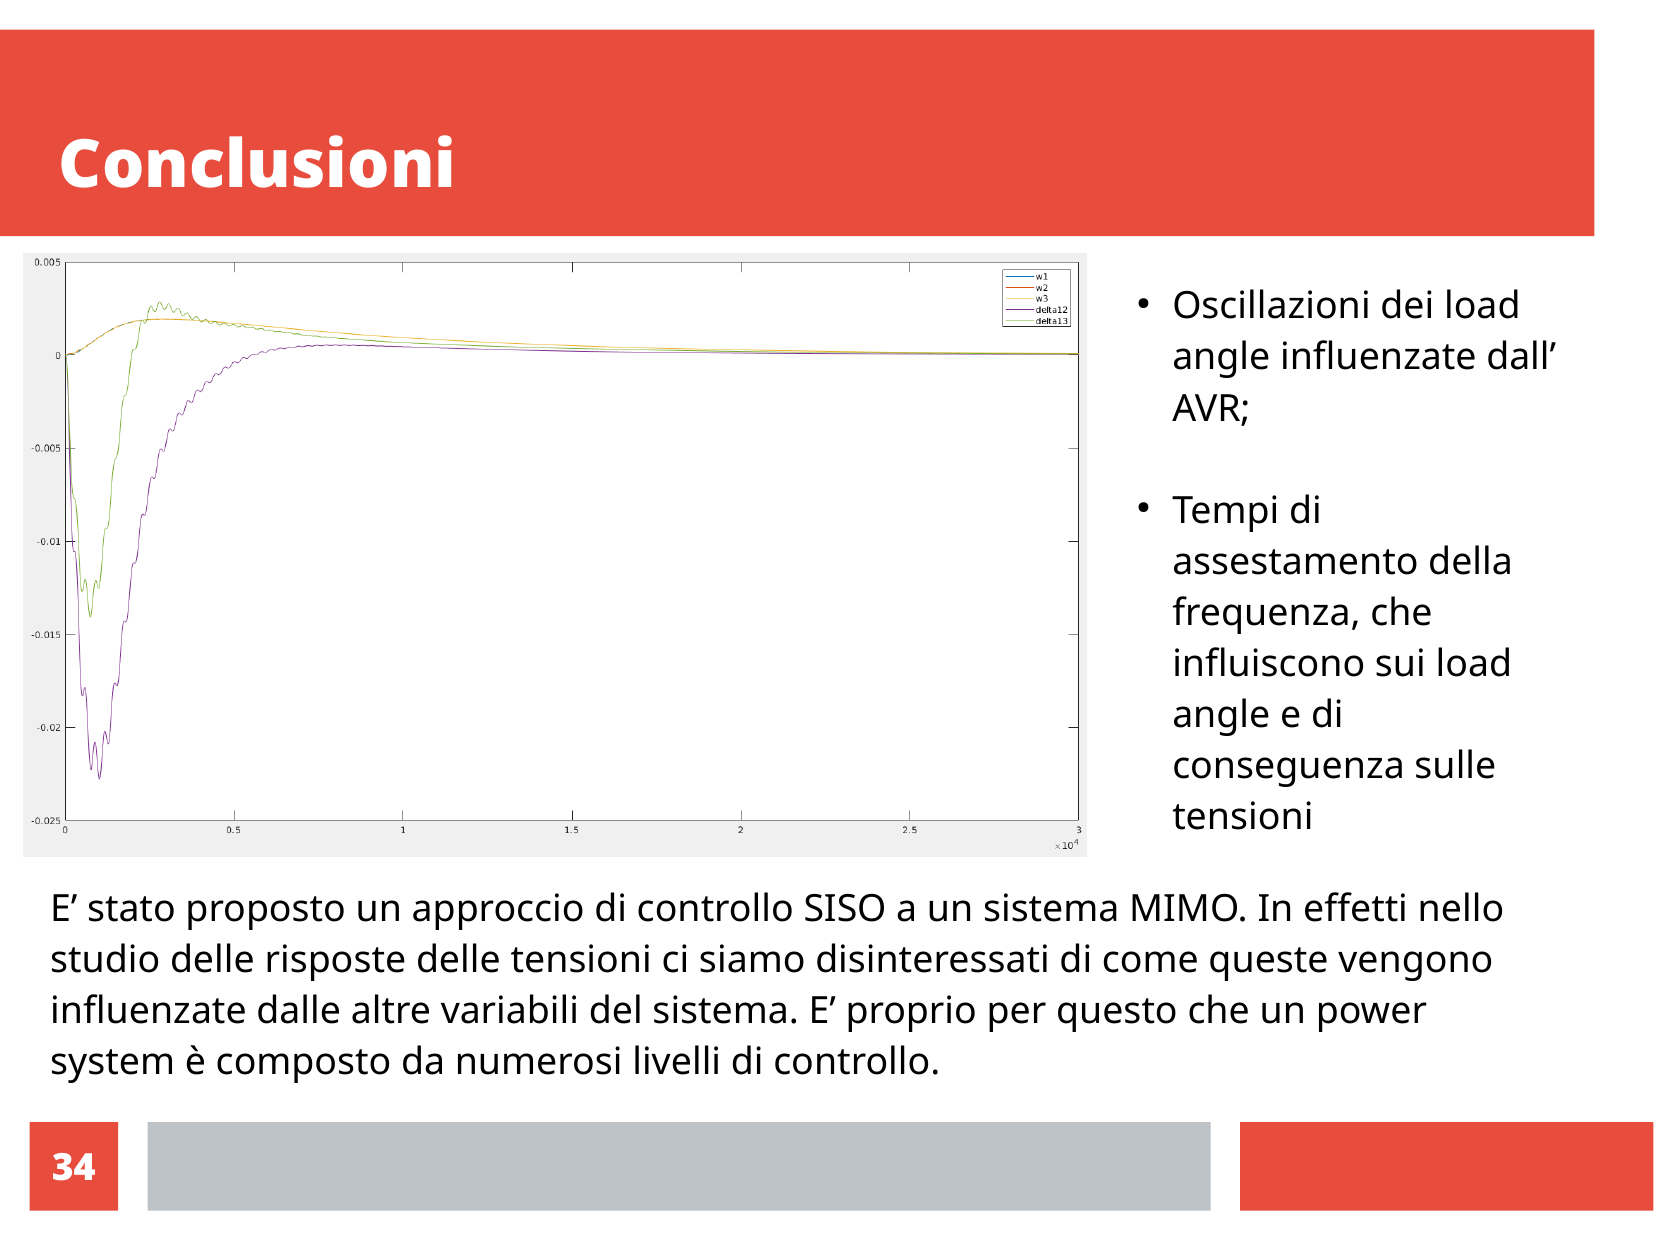

# Conclusioni
Oscillazioni dei load angle influenzate dall’ AVR;
Tempi di assestamento della frequenza, che influiscono sui load angle e di conseguenza sulle tensioni
E’ stato proposto un approccio di controllo SISO a un sistema MIMO. In effetti nello studio delle risposte delle tensioni ci siamo disinteressati di come queste vengono influenzate dalle altre variabili del sistema. E’ proprio per questo che un power system è composto da numerosi livelli di controllo.
34